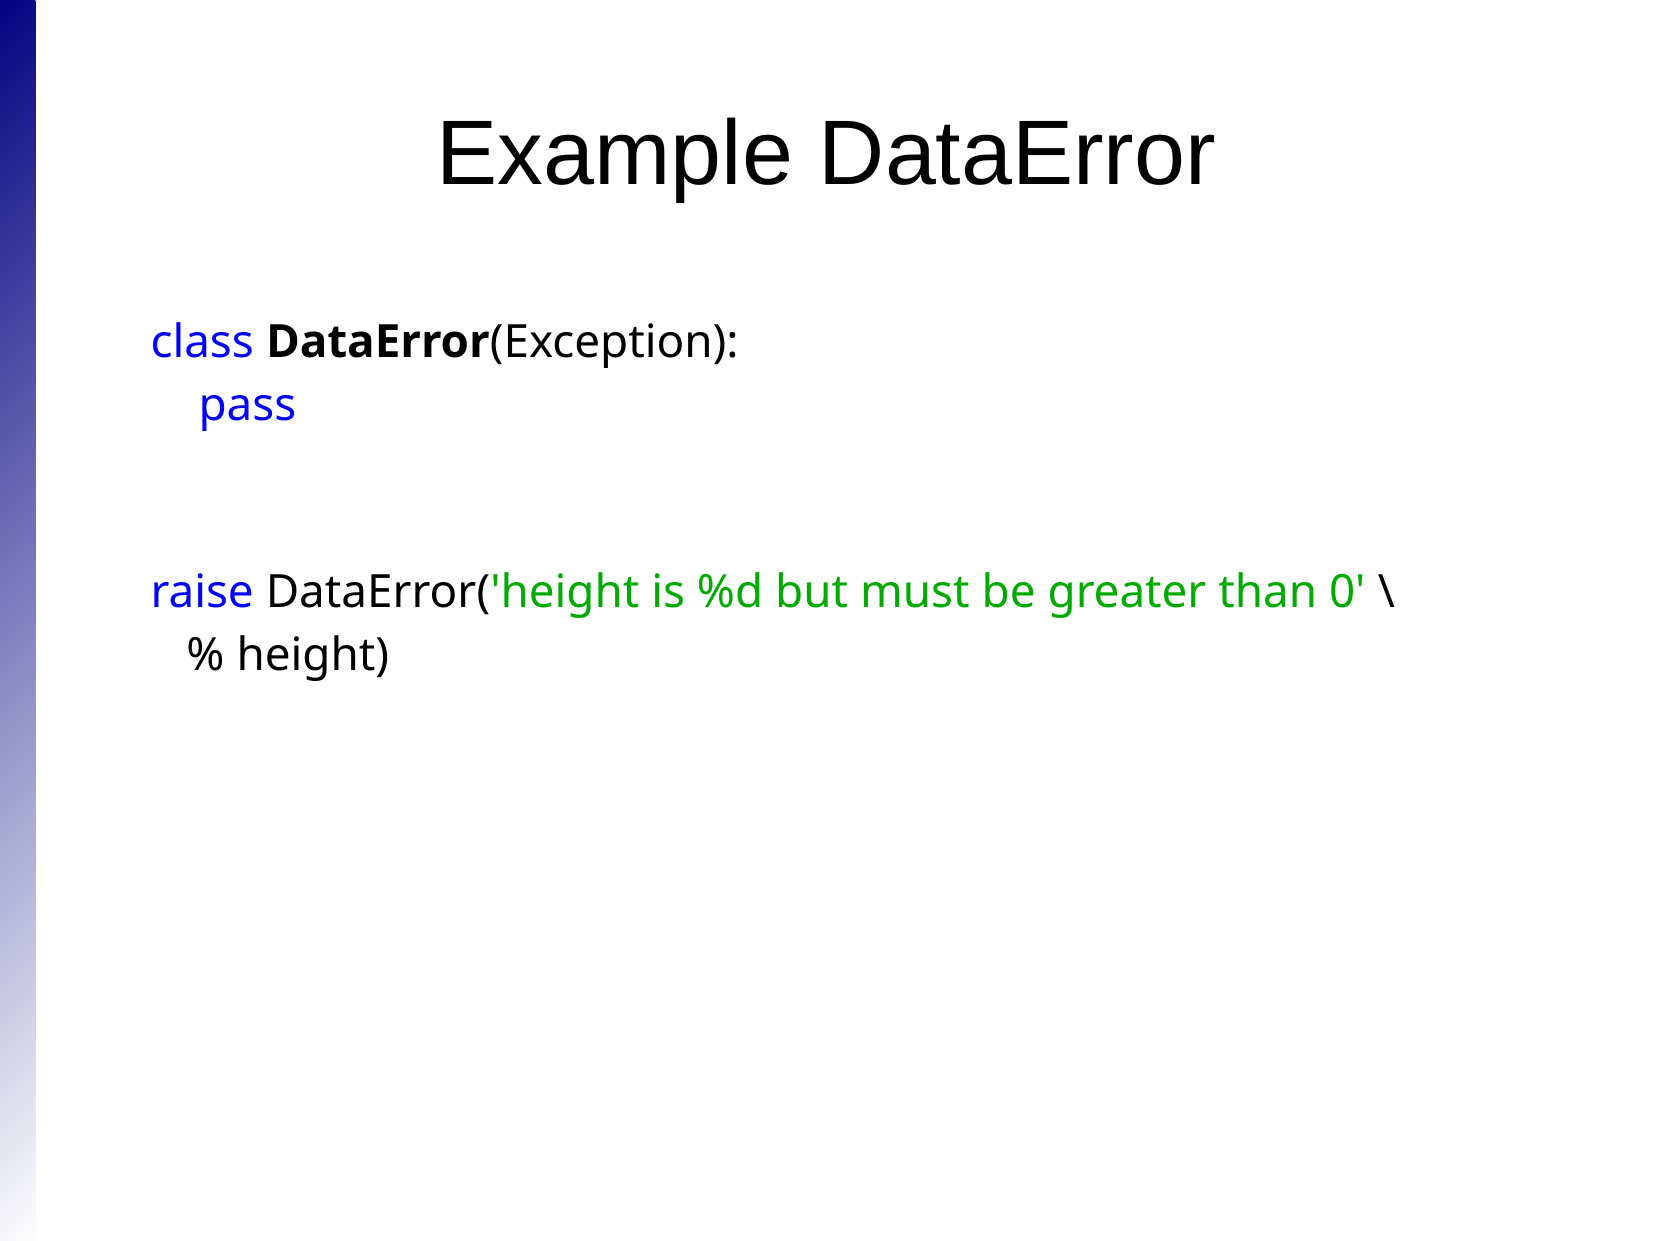

# Example DataError
class DataError(Exception):
 pass
raise DataError('height is %d but must be greater than 0' \
 % height)